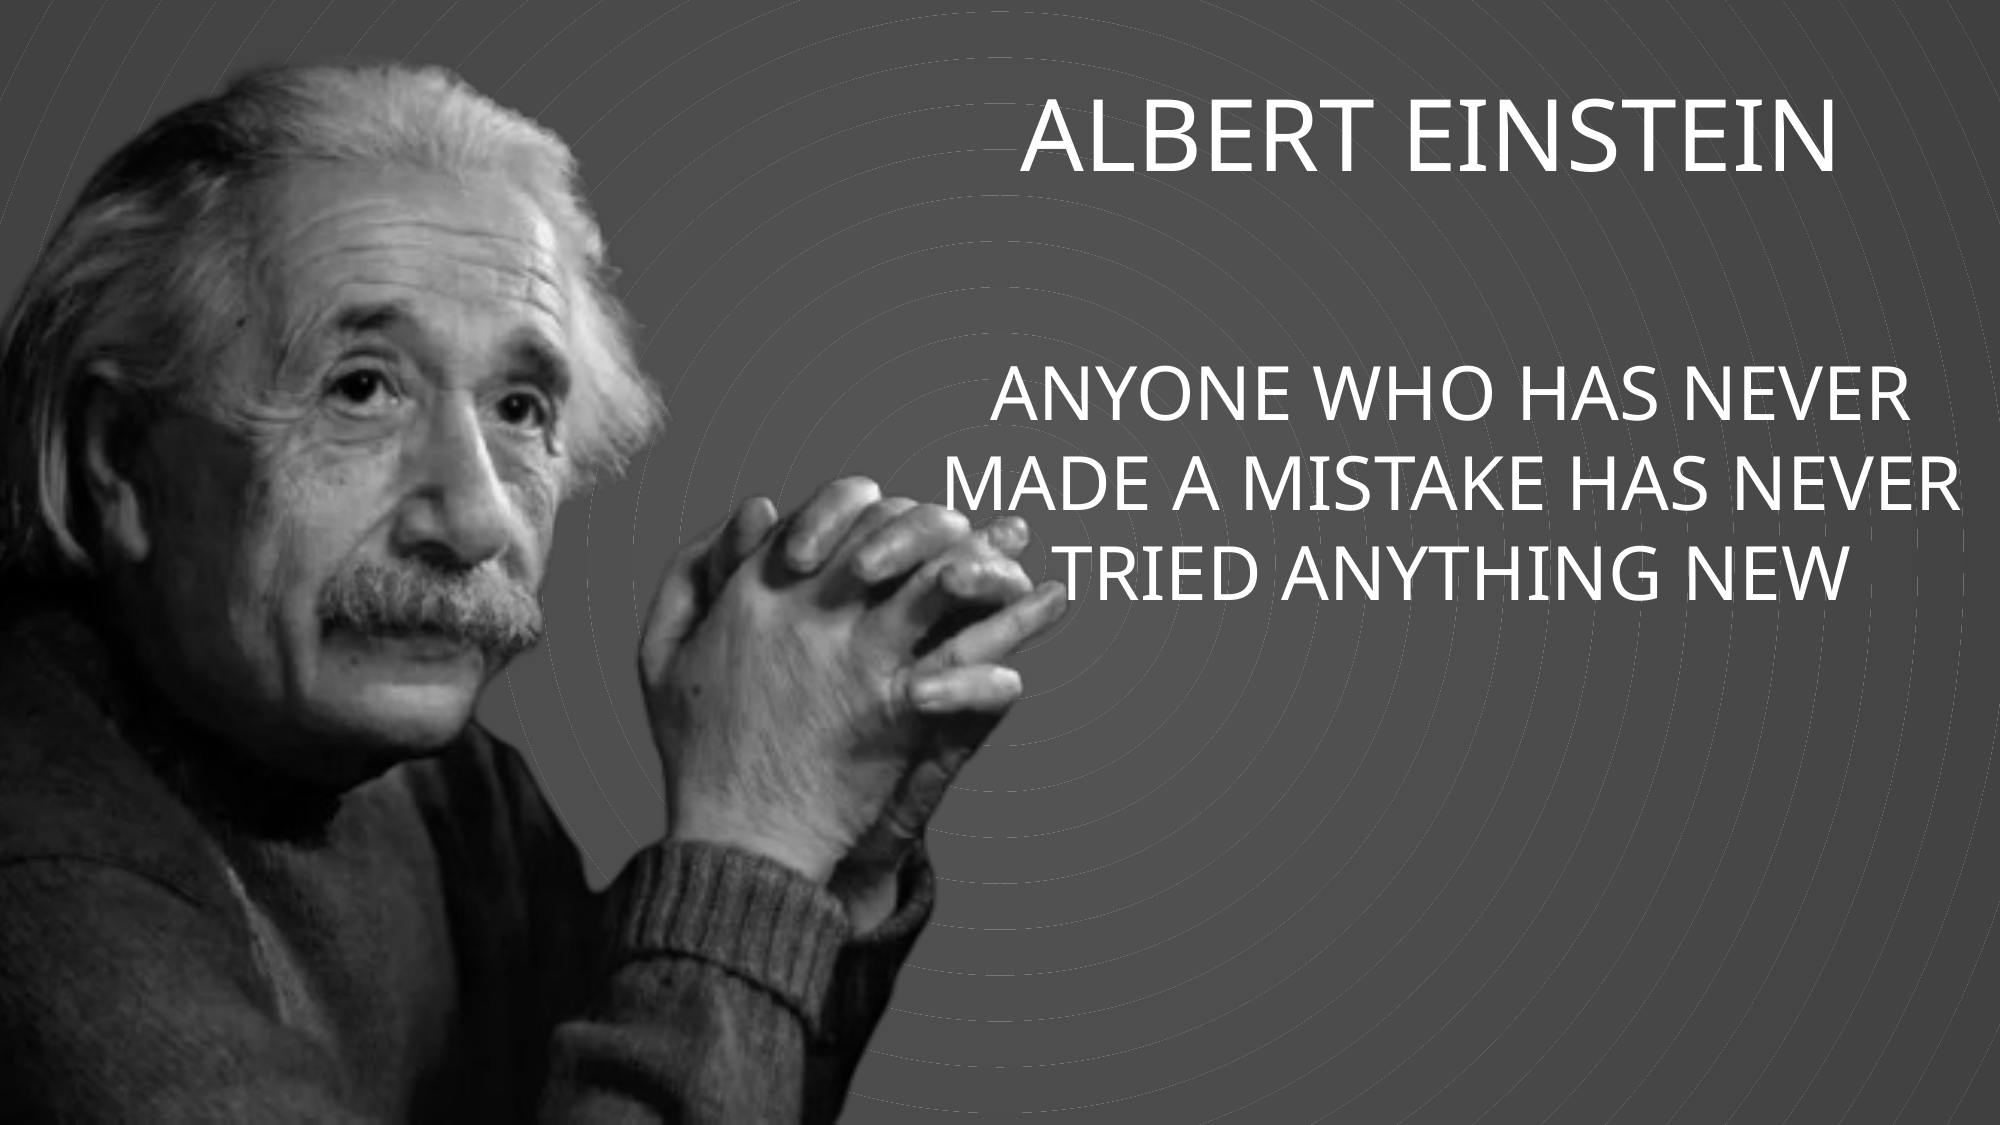

ALBERT EINSTEIN
ANYONE WHO HAS NEVER MADE A MISTAKE HAS NEVER TRIED ANYTHING NEW